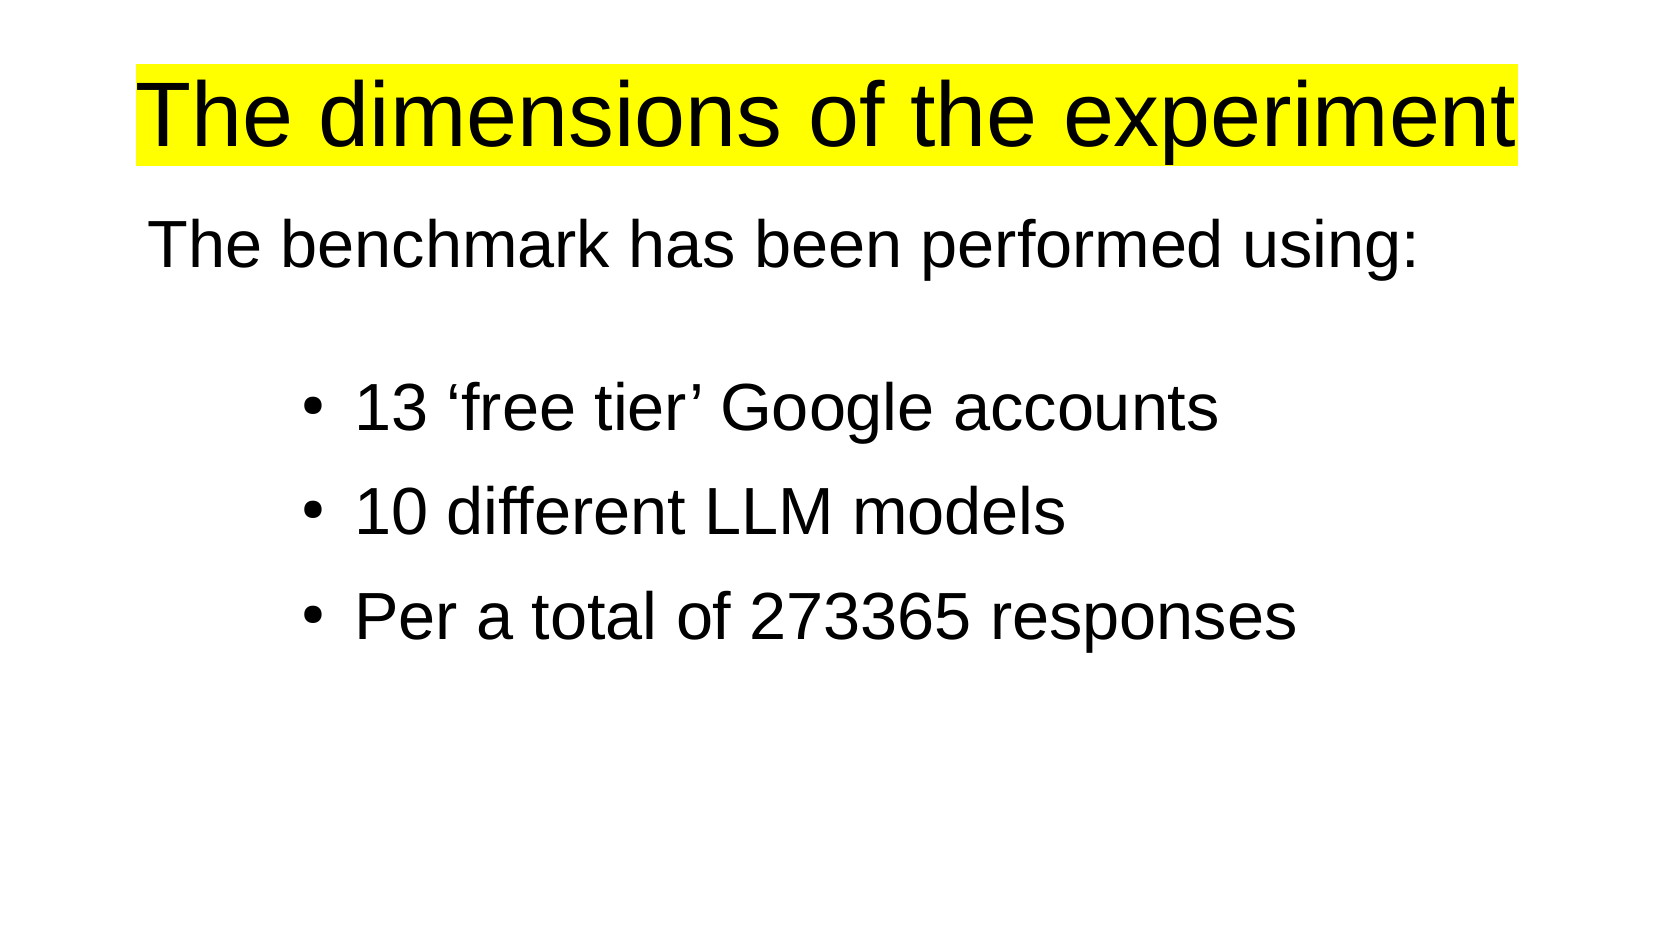

# The dimensions of the experiment
The benchmark has been performed using:
13 ‘free tier’ Google accounts
10 different LLM models
Per a total of 273365 responses